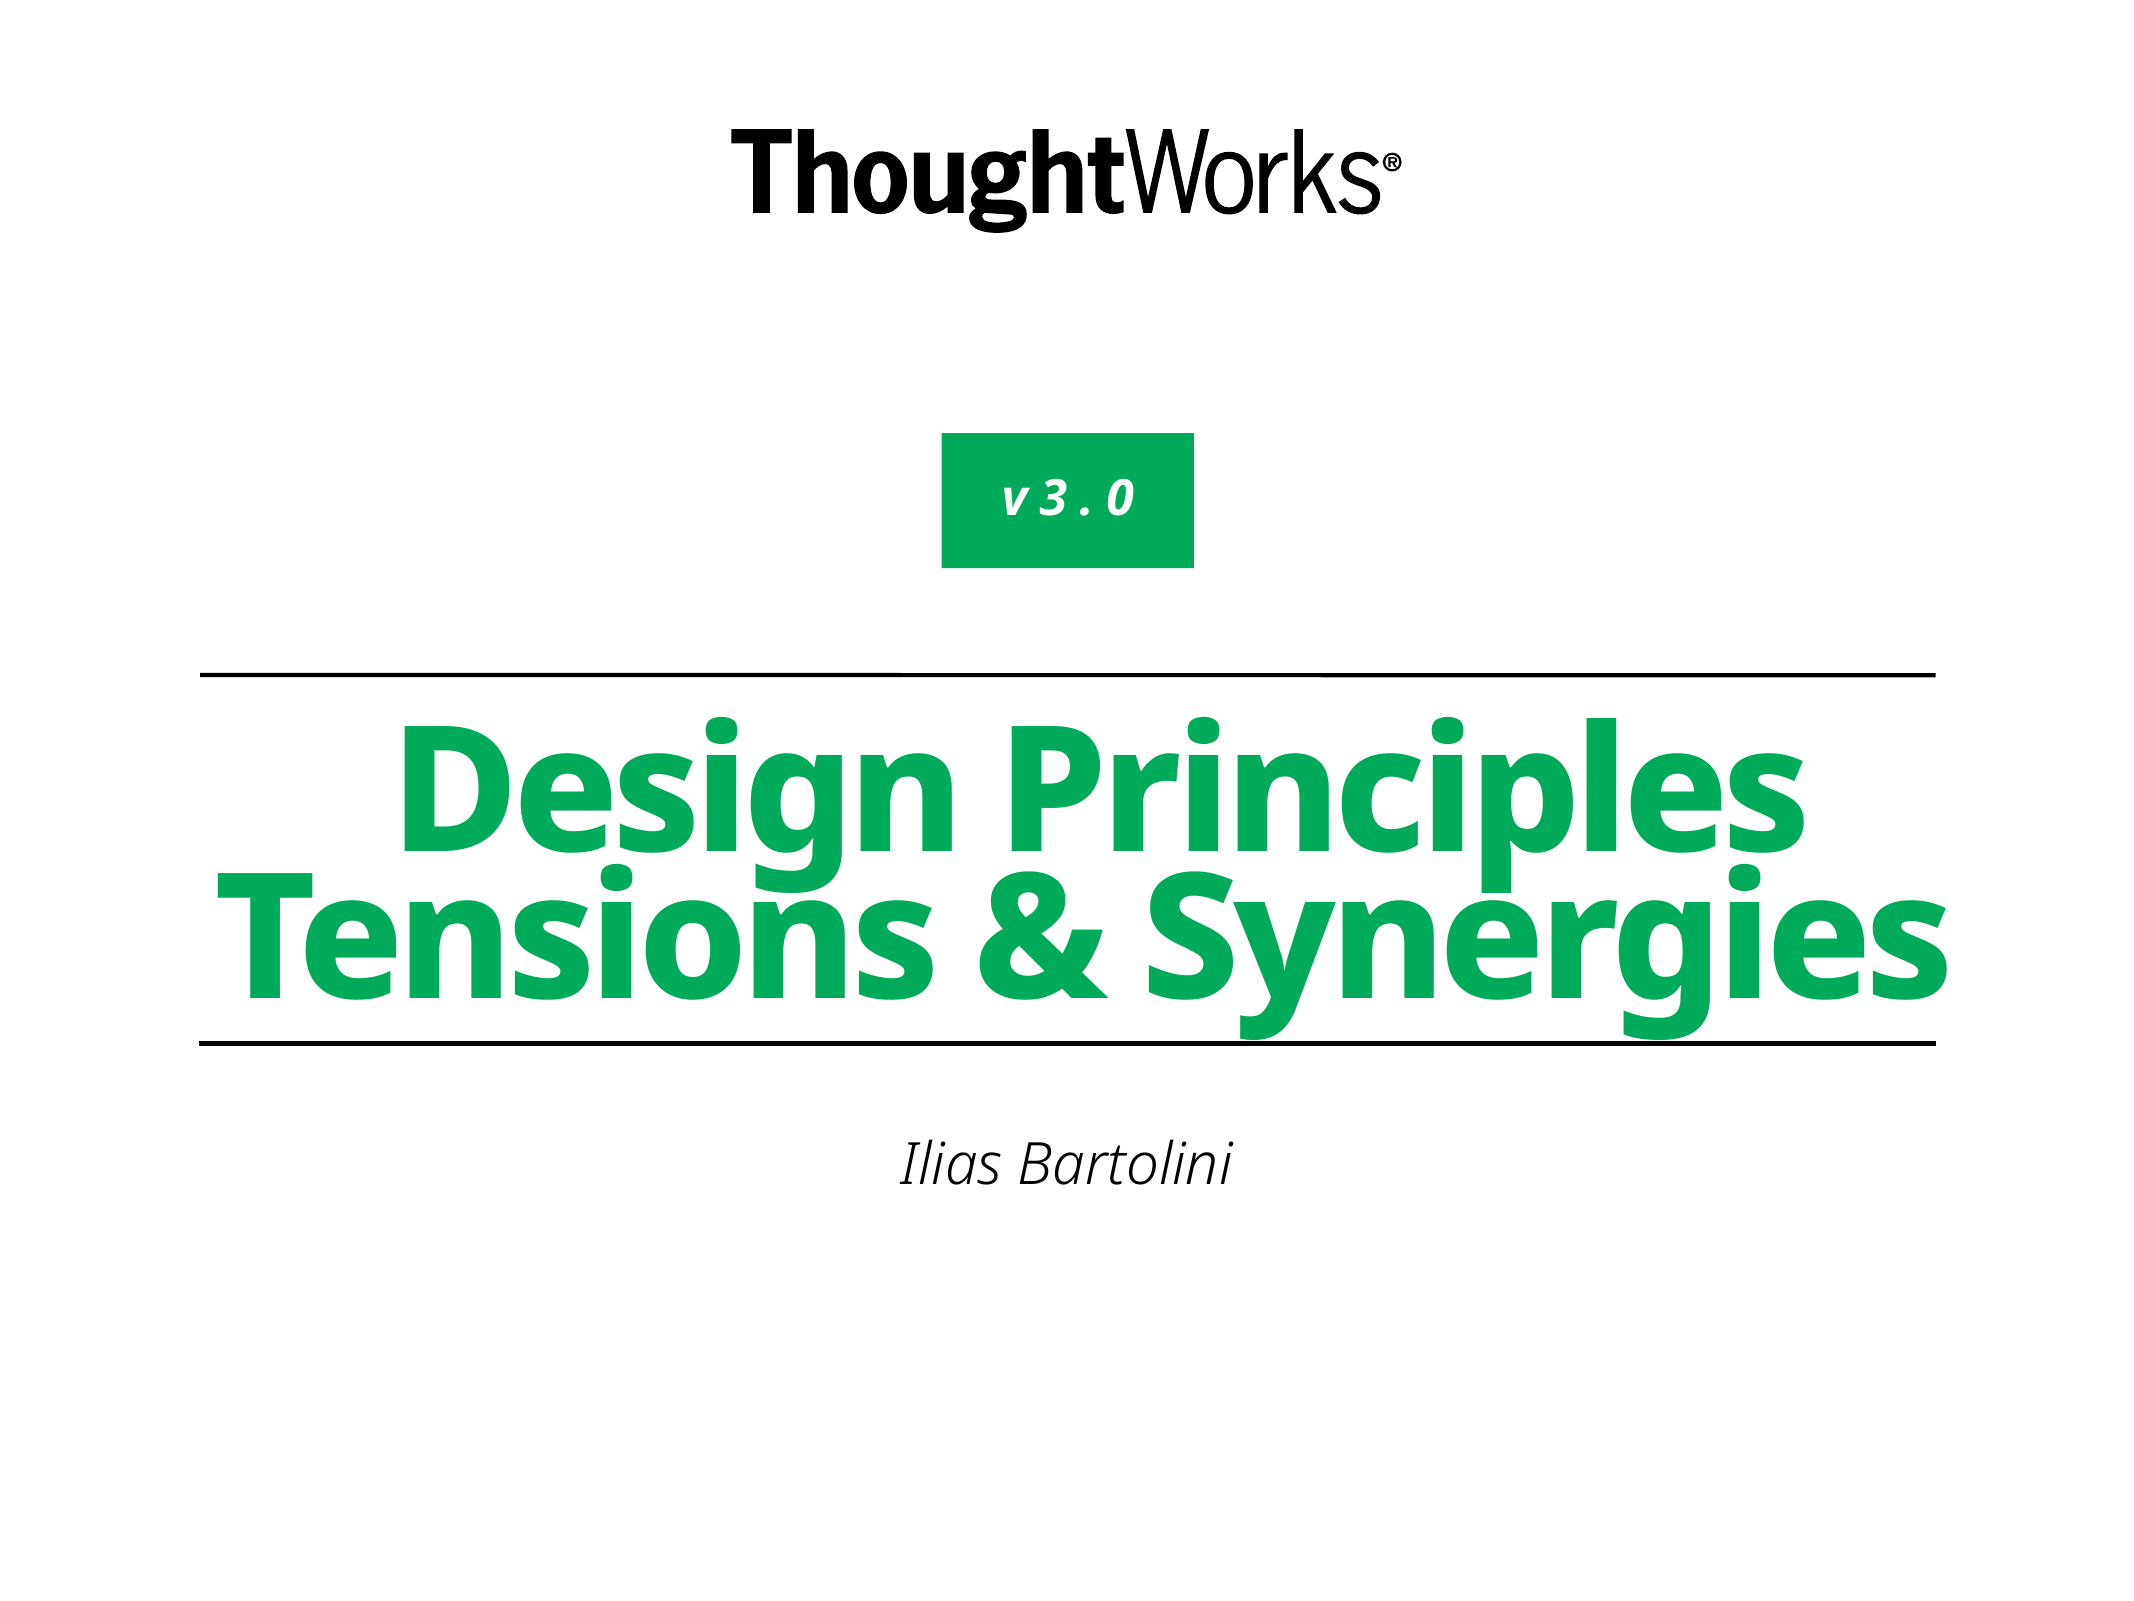

v3.0
# Design Principles Tensions & Synergies
Ilias Bartolini
1